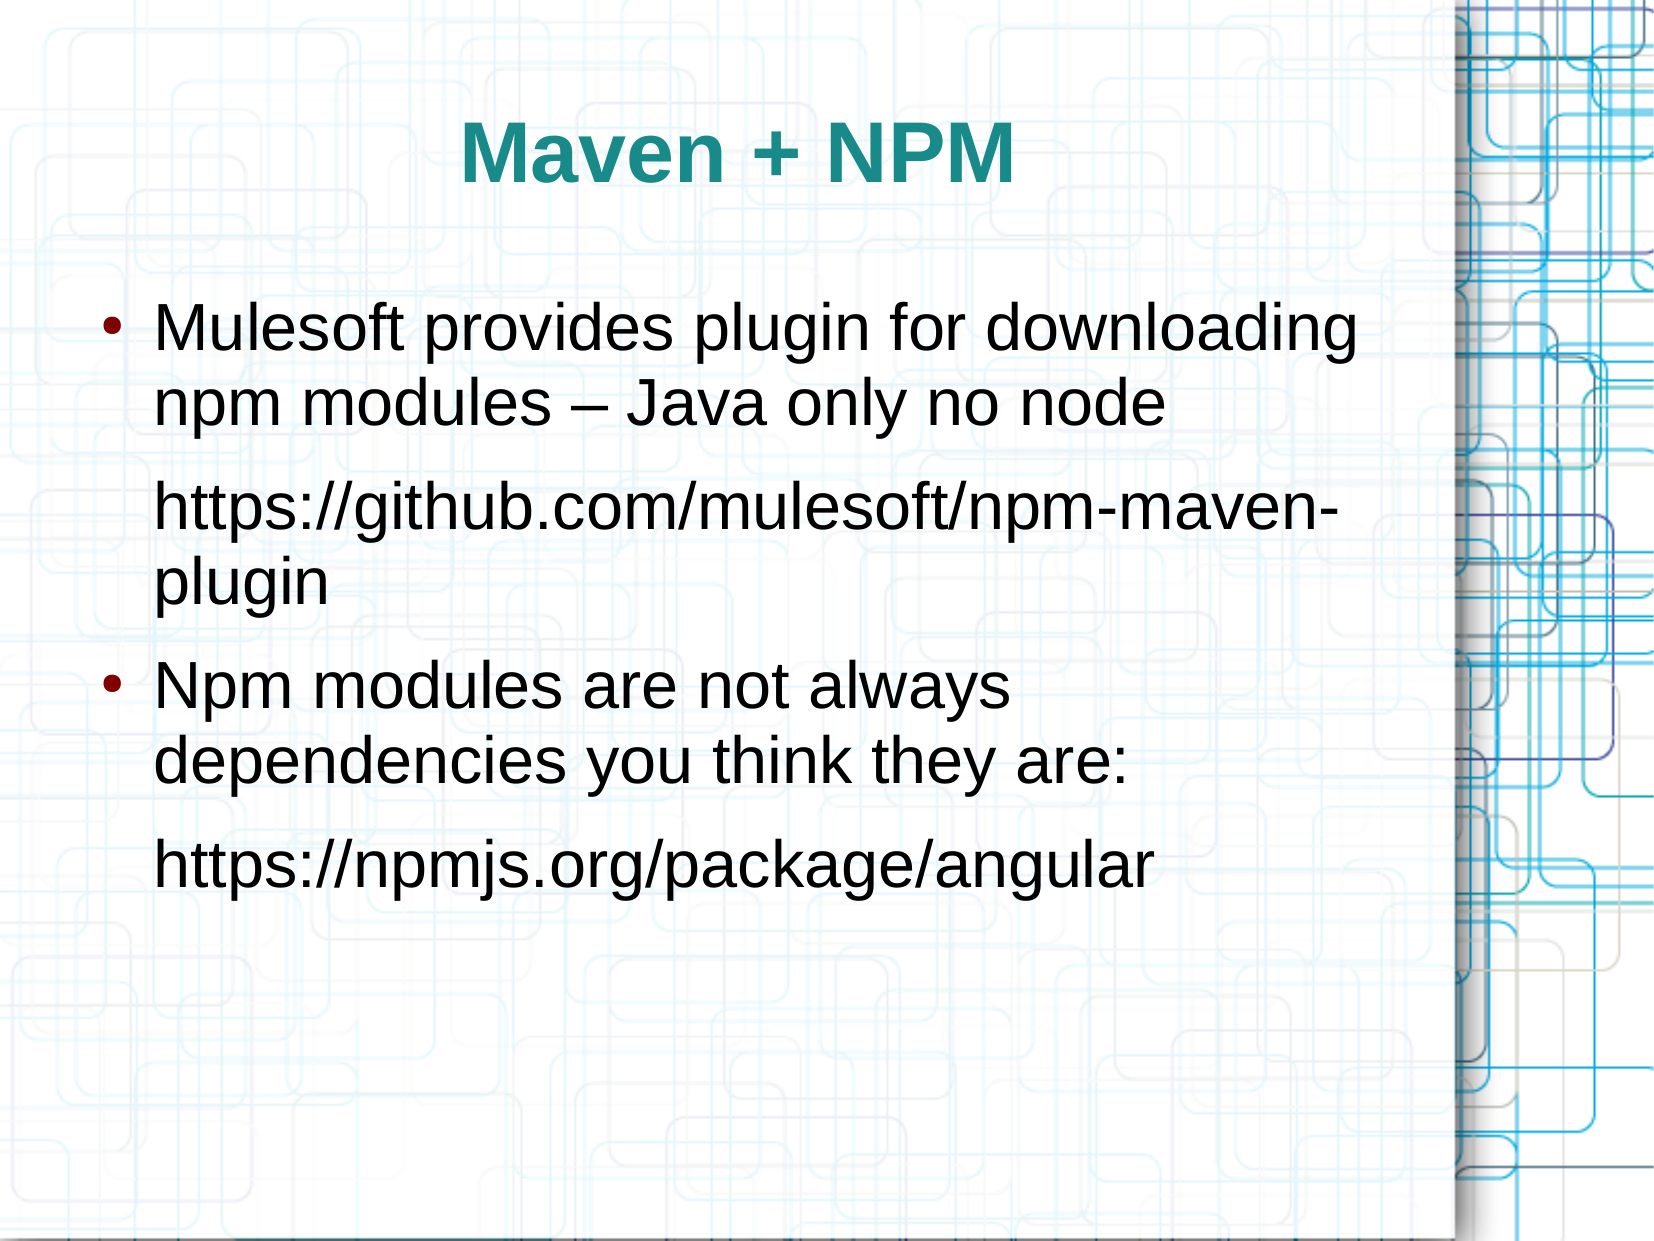

# Maven + NPM
Mulesoft provides plugin for downloading npm modules – Java only no node
https://github.com/mulesoft/npm-maven-plugin
Npm modules are not always dependencies you think they are:
https://npmjs.org/package/angular